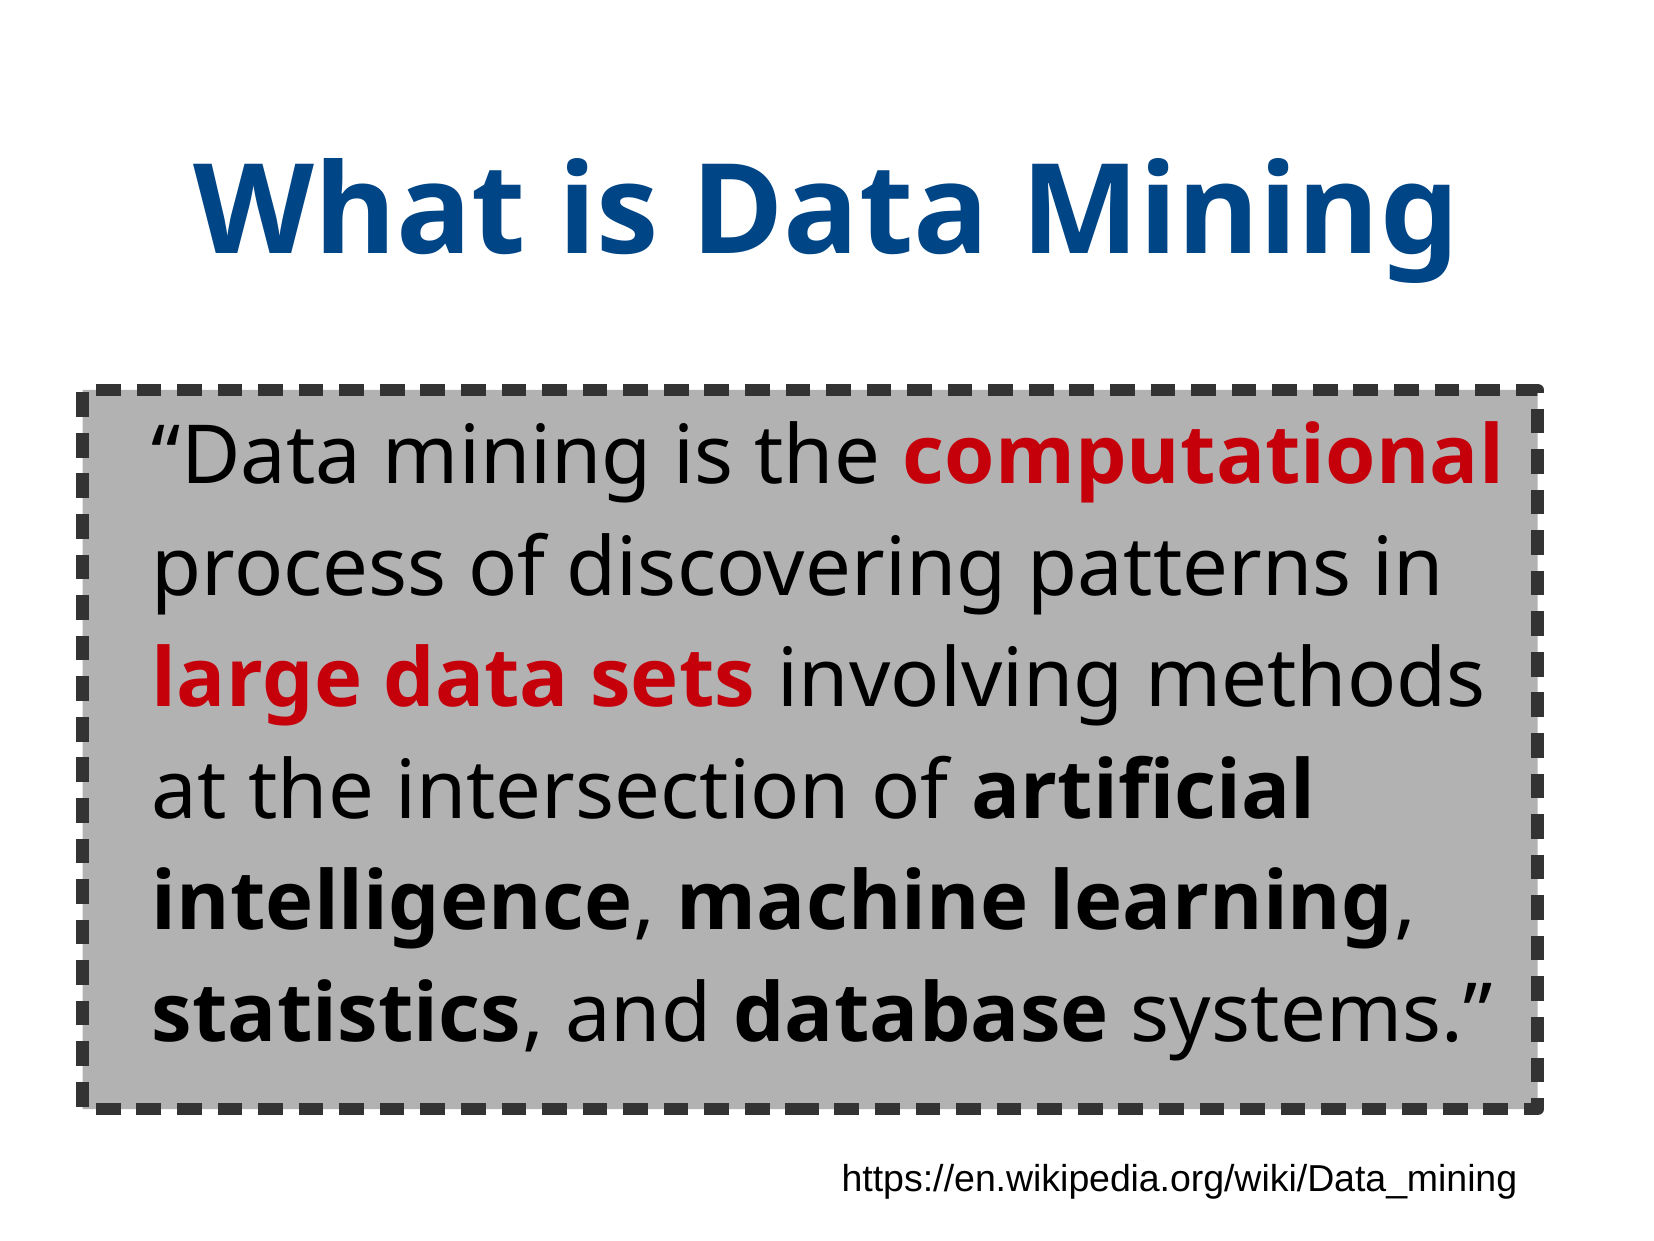

# What is Data Mining
“Data mining is the computational process of discovering patterns in large data sets involving methods at the intersection of artificial intelligence, machine learning, statistics, and database systems.”
https://en.wikipedia.org/wiki/Data_mining